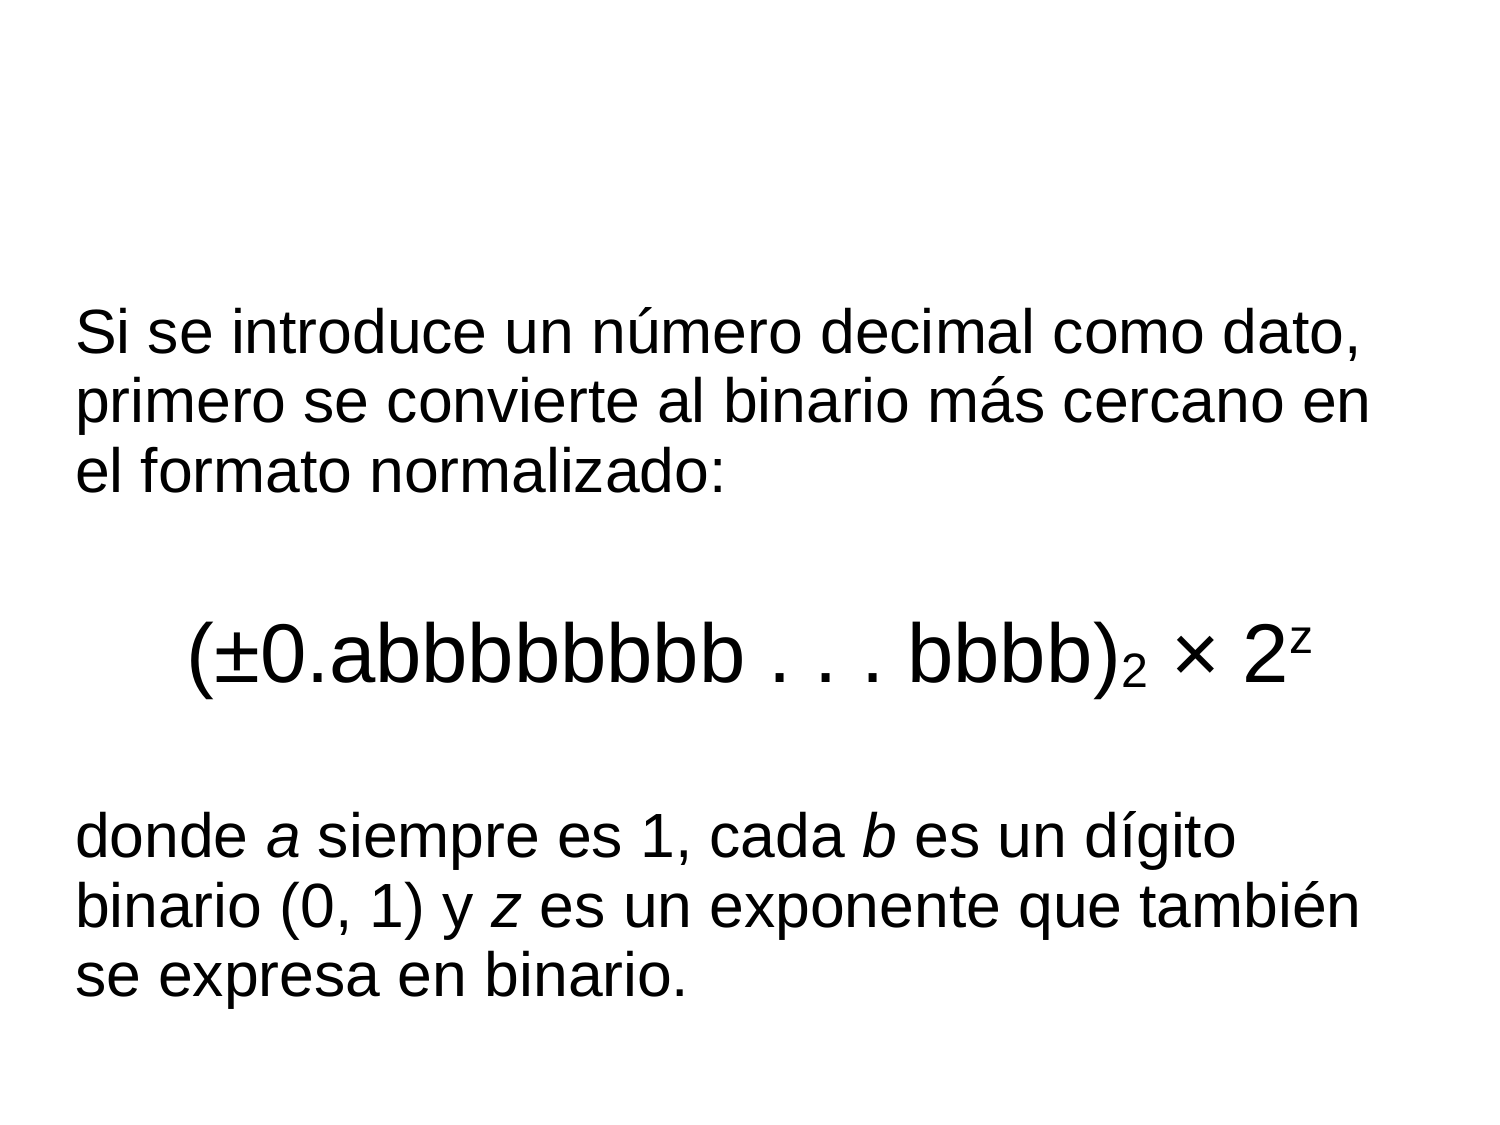

#
Si se introduce un número decimal como dato, primero se convierte al binario más cercano en el formato normalizado:
(±0.abbbbbbbb . . . bbbb)2 × 2z
donde a siempre es 1, cada b es un dígito binario (0, 1) y z es un exponente que también se expresa en binario.